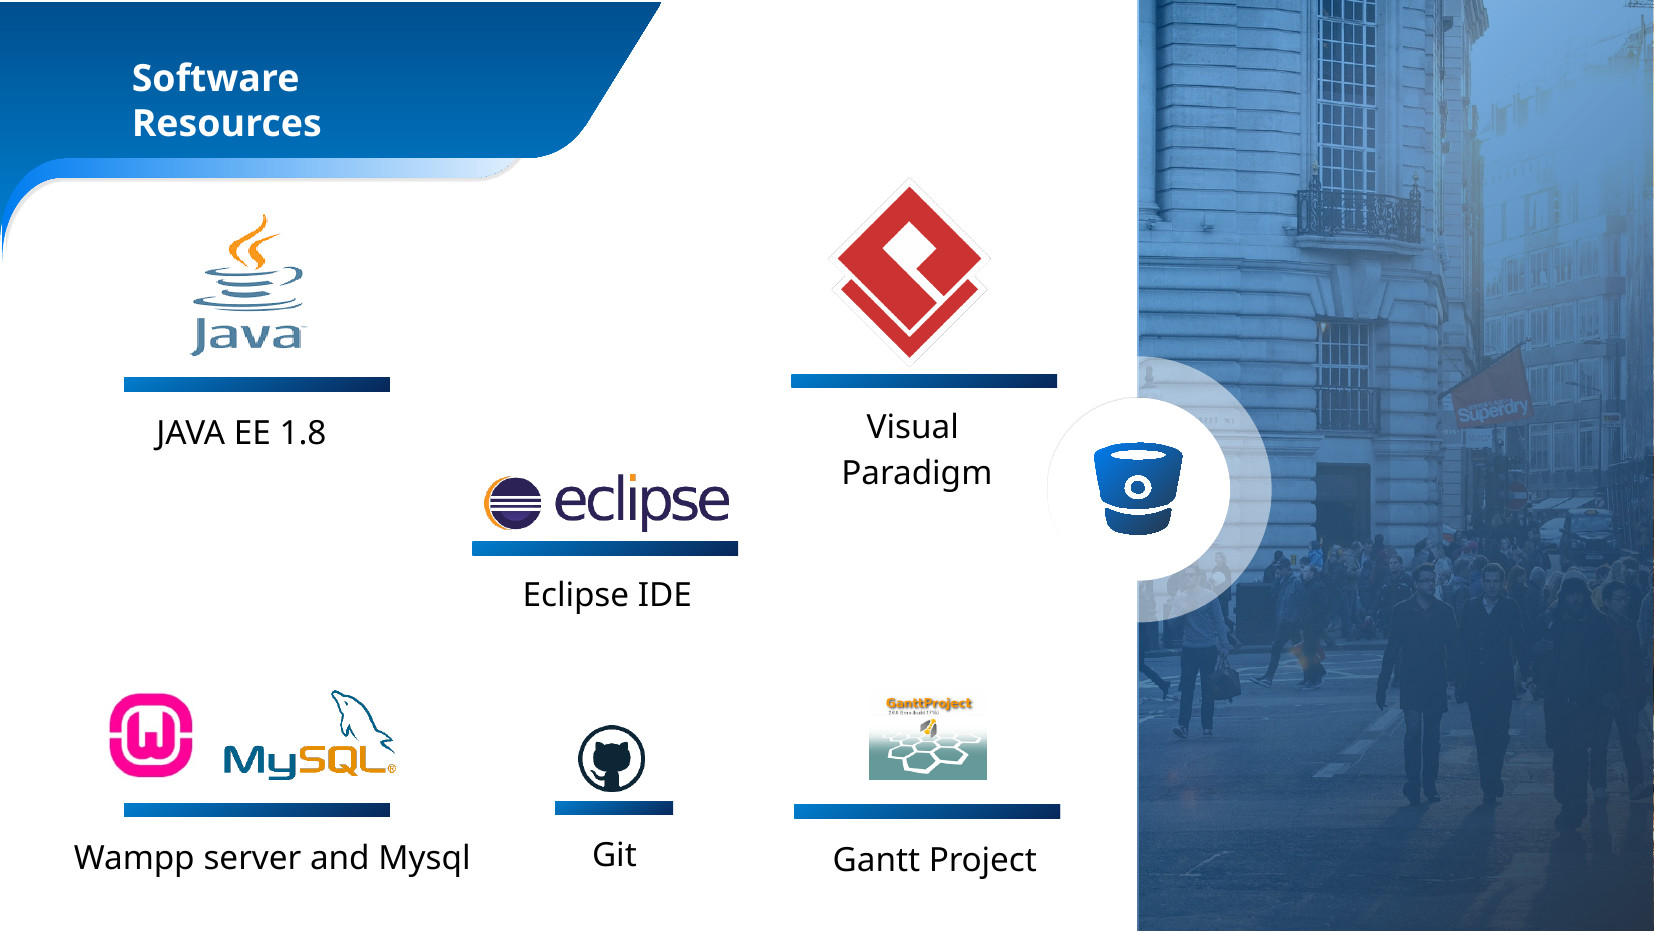

Software
Resources
Visual
Paradigm
JAVA EE 1.8
Eclipse IDE
Git
Wampp server and Mysql
Gantt Project